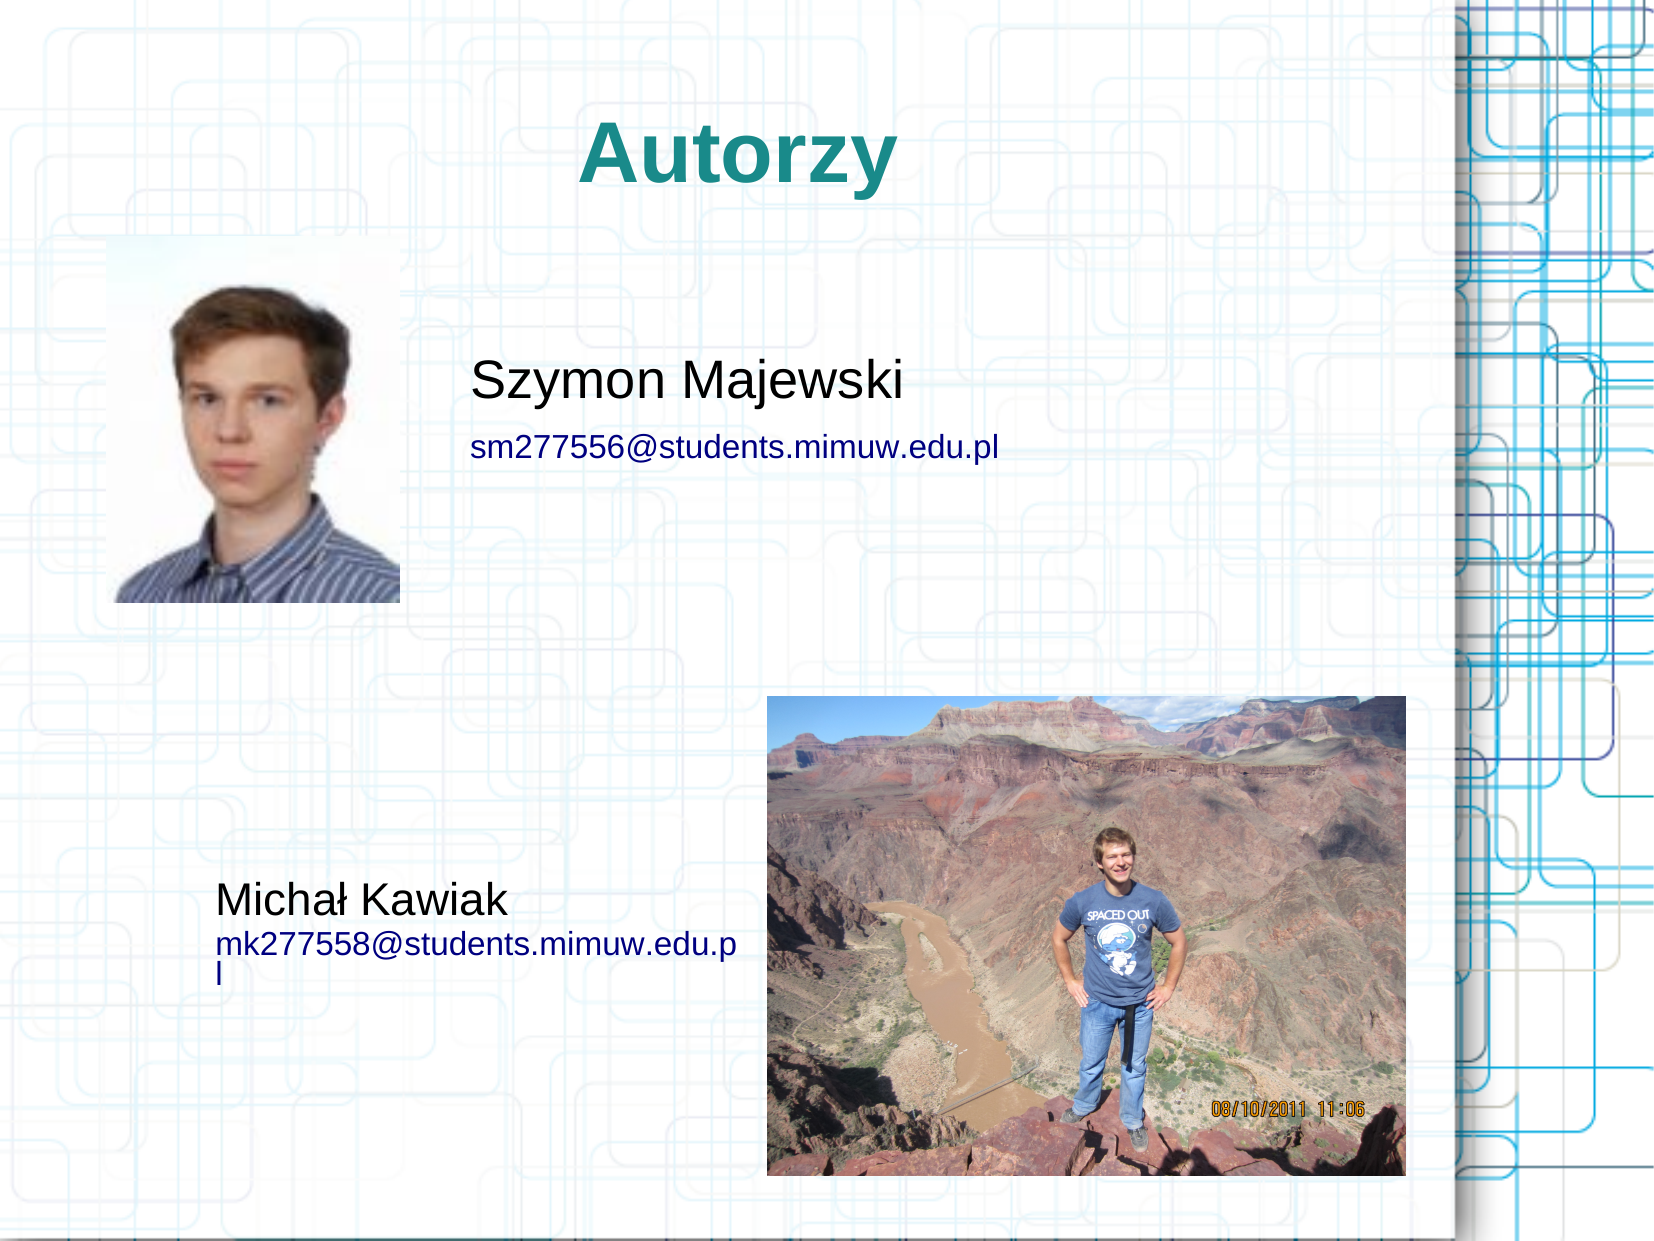

# Autorzy
Szymon Majewski sm277556@students.mimuw.edu.pl
Michał Kawiak mk277558@students.mimuw.edu.pl